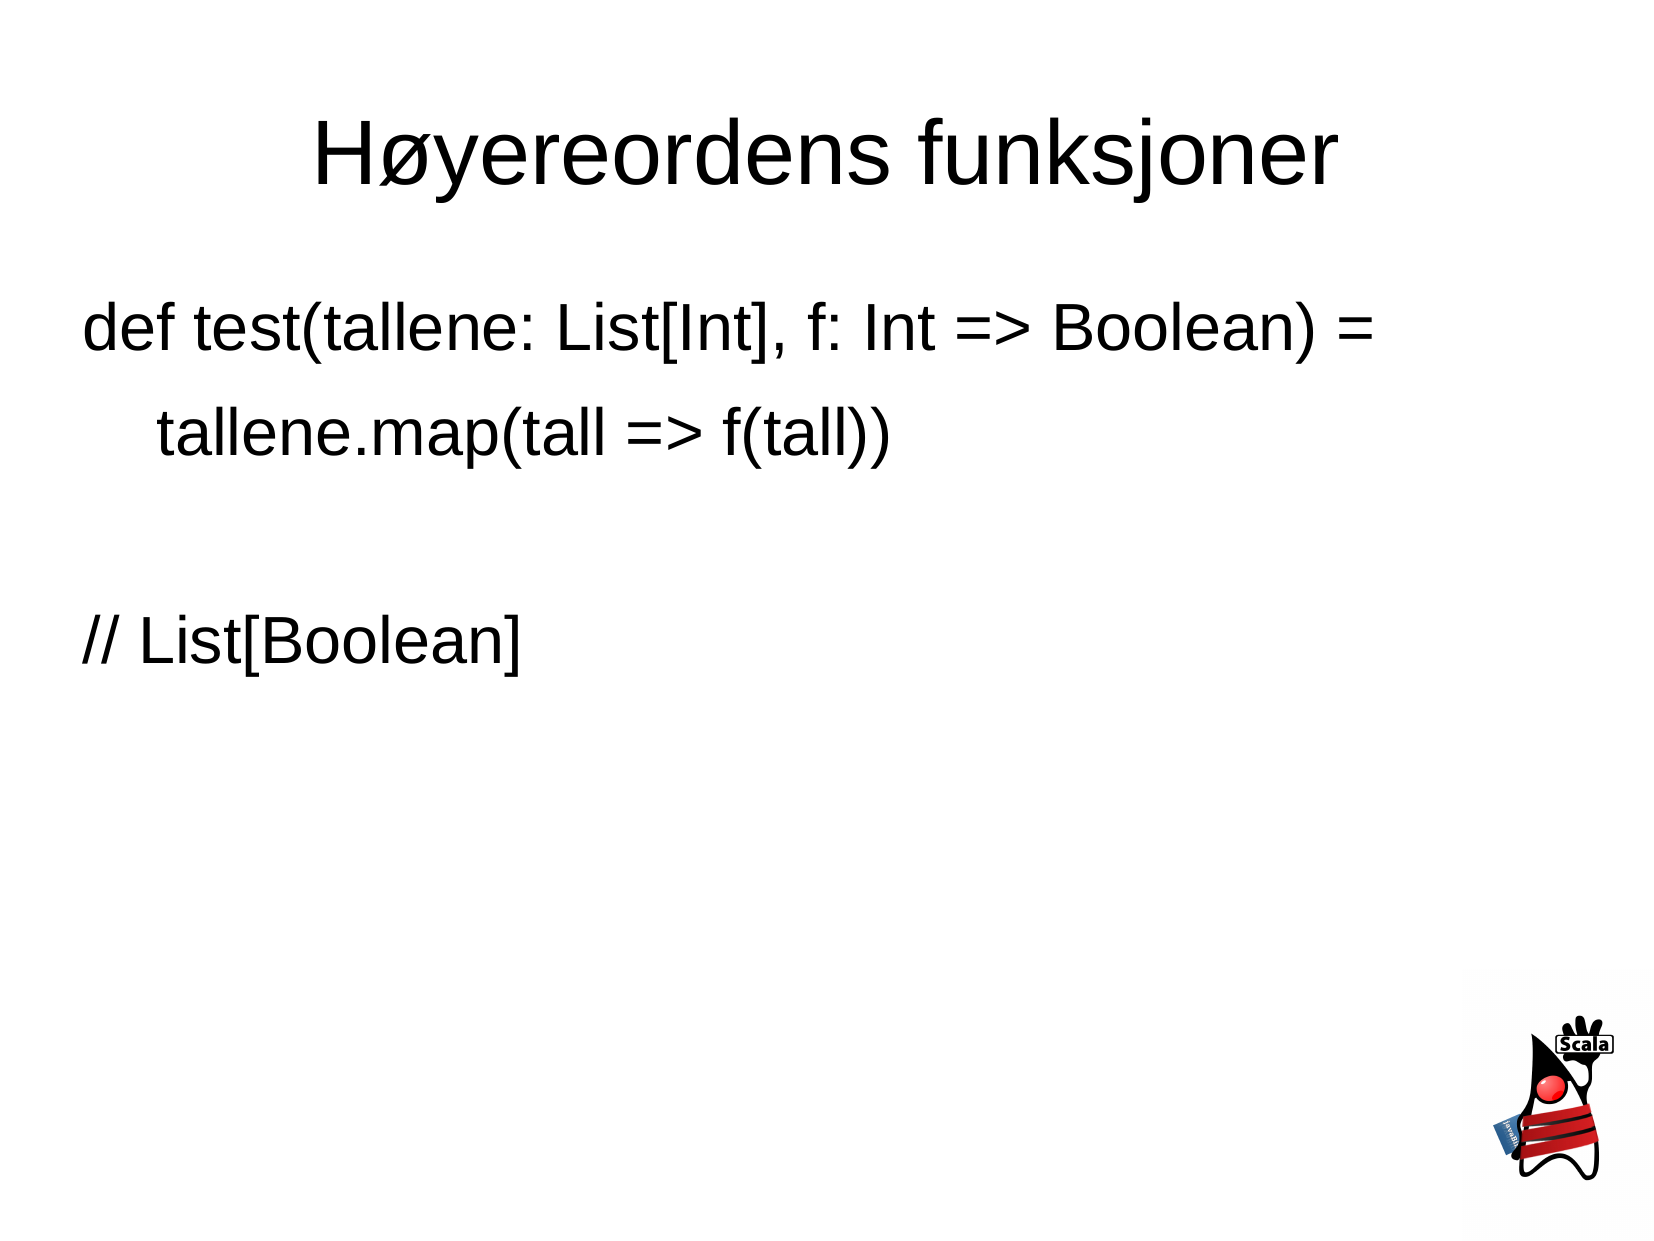

# Høyereordens funksjoner
def test(tallene: List[Int], f: Int => Boolean) =
 tallene.map(tall => f(tall))
// List[Boolean]